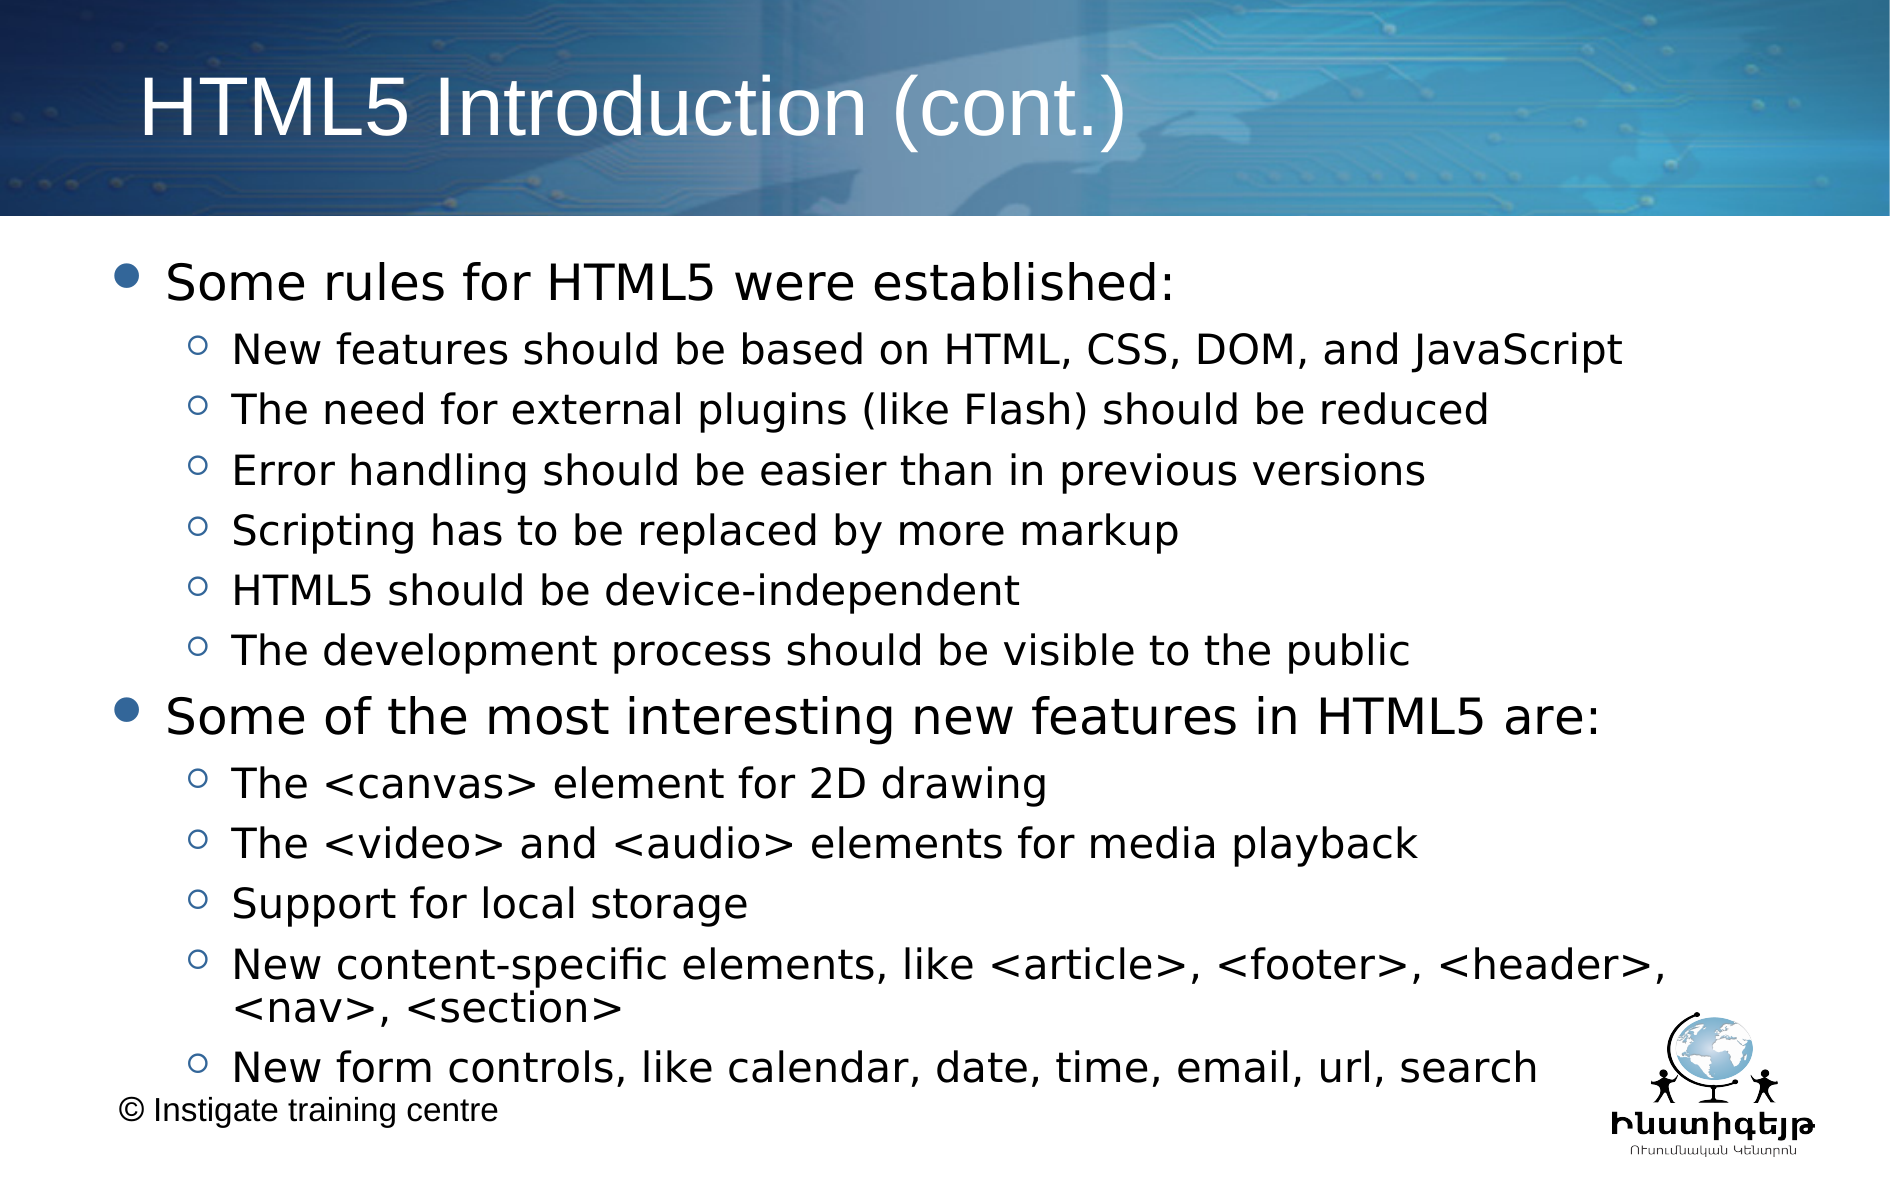

HTML5 Introduction (cont.)
# Some rules for HTML5 were established:
New features should be based on HTML, CSS, DOM, and JavaScript
The need for external plugins (like Flash) should be reduced
Error handling should be easier than in previous versions
Scripting has to be replaced by more markup
HTML5 should be device-independent
The development process should be visible to the public
Some of the most interesting new features in HTML5 are:
The <canvas> element for 2D drawing
The <video> and <audio> elements for media playback
Support for local storage
New content-specific elements, like <article>, <footer>, <header>, <nav>, <section>
New form controls, like calendar, date, time, email, url, search